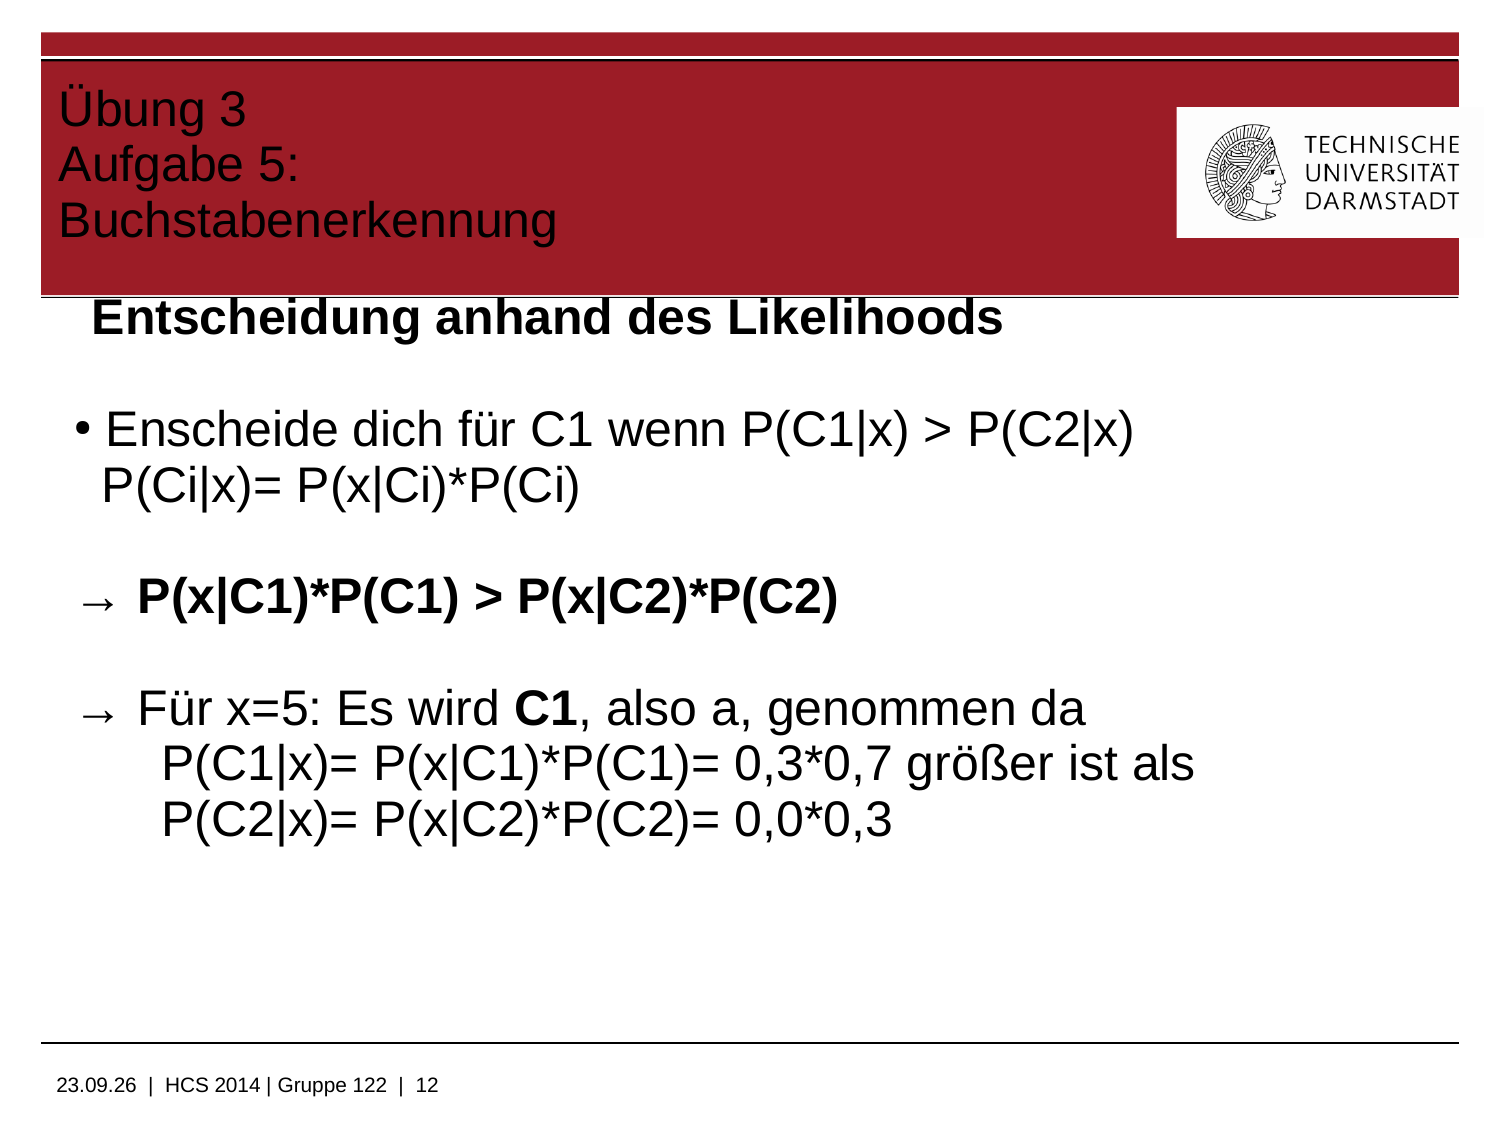

# Übung 3 Aufgabe 5: Buchstabenerkennung
Entscheidung anhand des Likelihoods
 Enscheide dich für C1 wenn P(C1|x) > P(C2|x)
 P(Ci|x)= P(x|Ci)*P(Ci)
→ P(x|C1)*P(C1) > P(x|C2)*P(C2)
→ Für x=5: Es wird C1, also a, genommen da
	 P(C1|x)= P(x|C1)*P(C1)= 0,3*0,7 größer ist als
	 P(C2|x)= P(x|C2)*P(C2)= 0,0*0,3